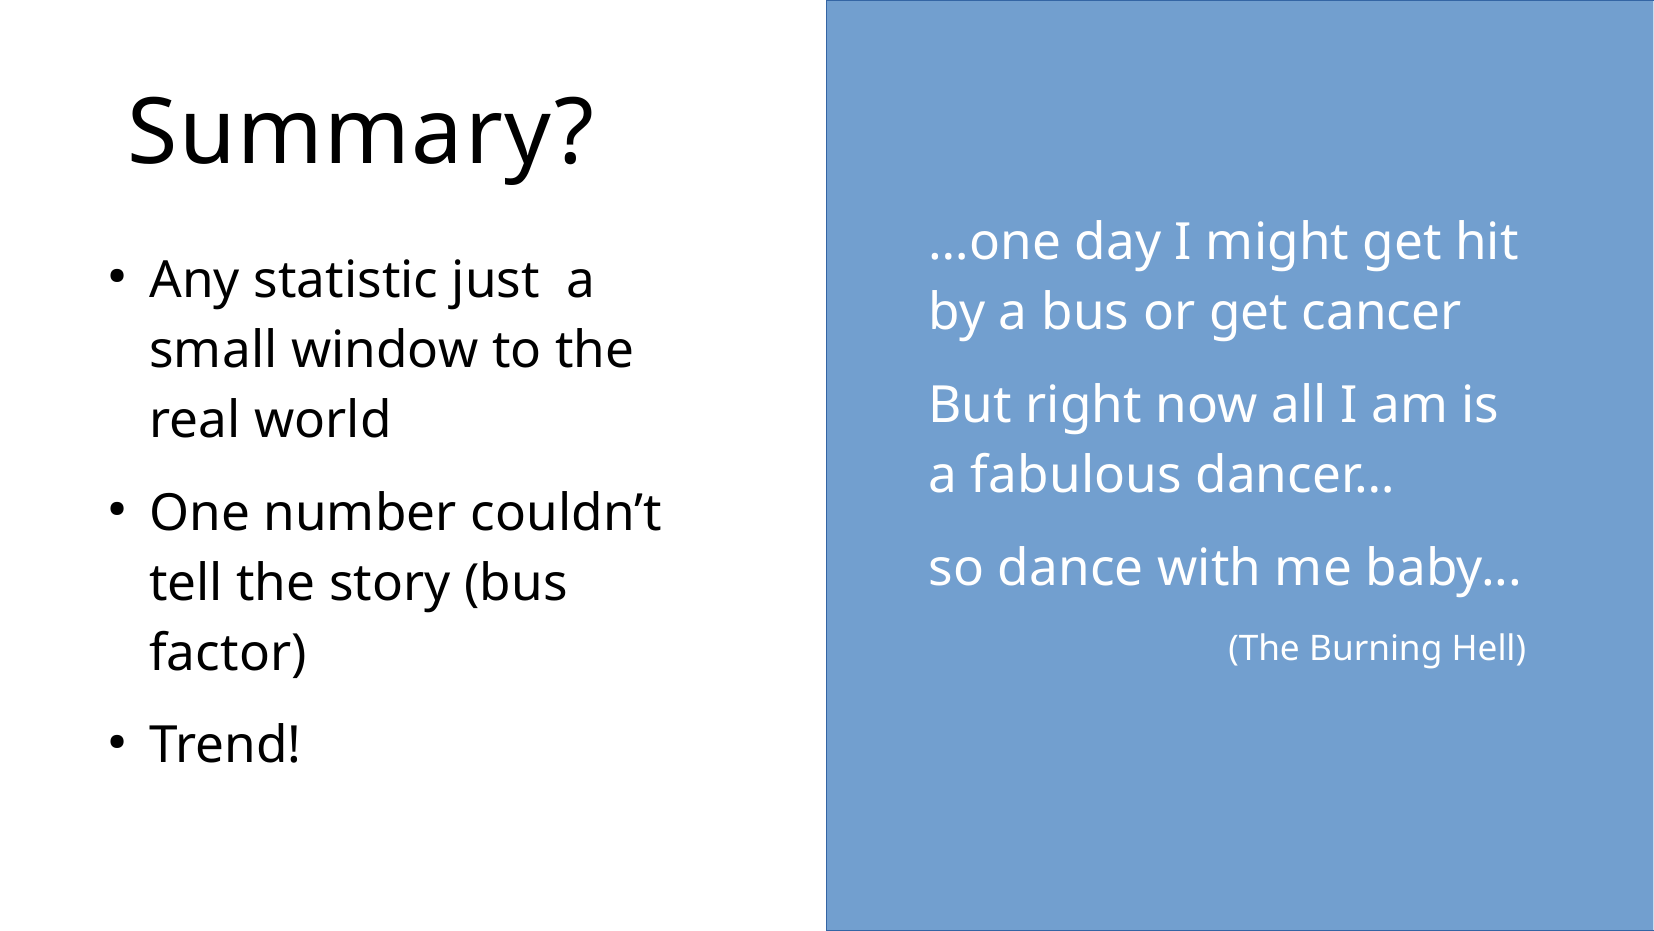

# Summary?
…one day I might get hit by a bus or get cancer
But right now all I am is a fabulous dancer…
so dance with me baby...
(The Burning Hell)
Any statistic just a small window to the real world
One number couldn’t tell the story (bus factor)
Trend!